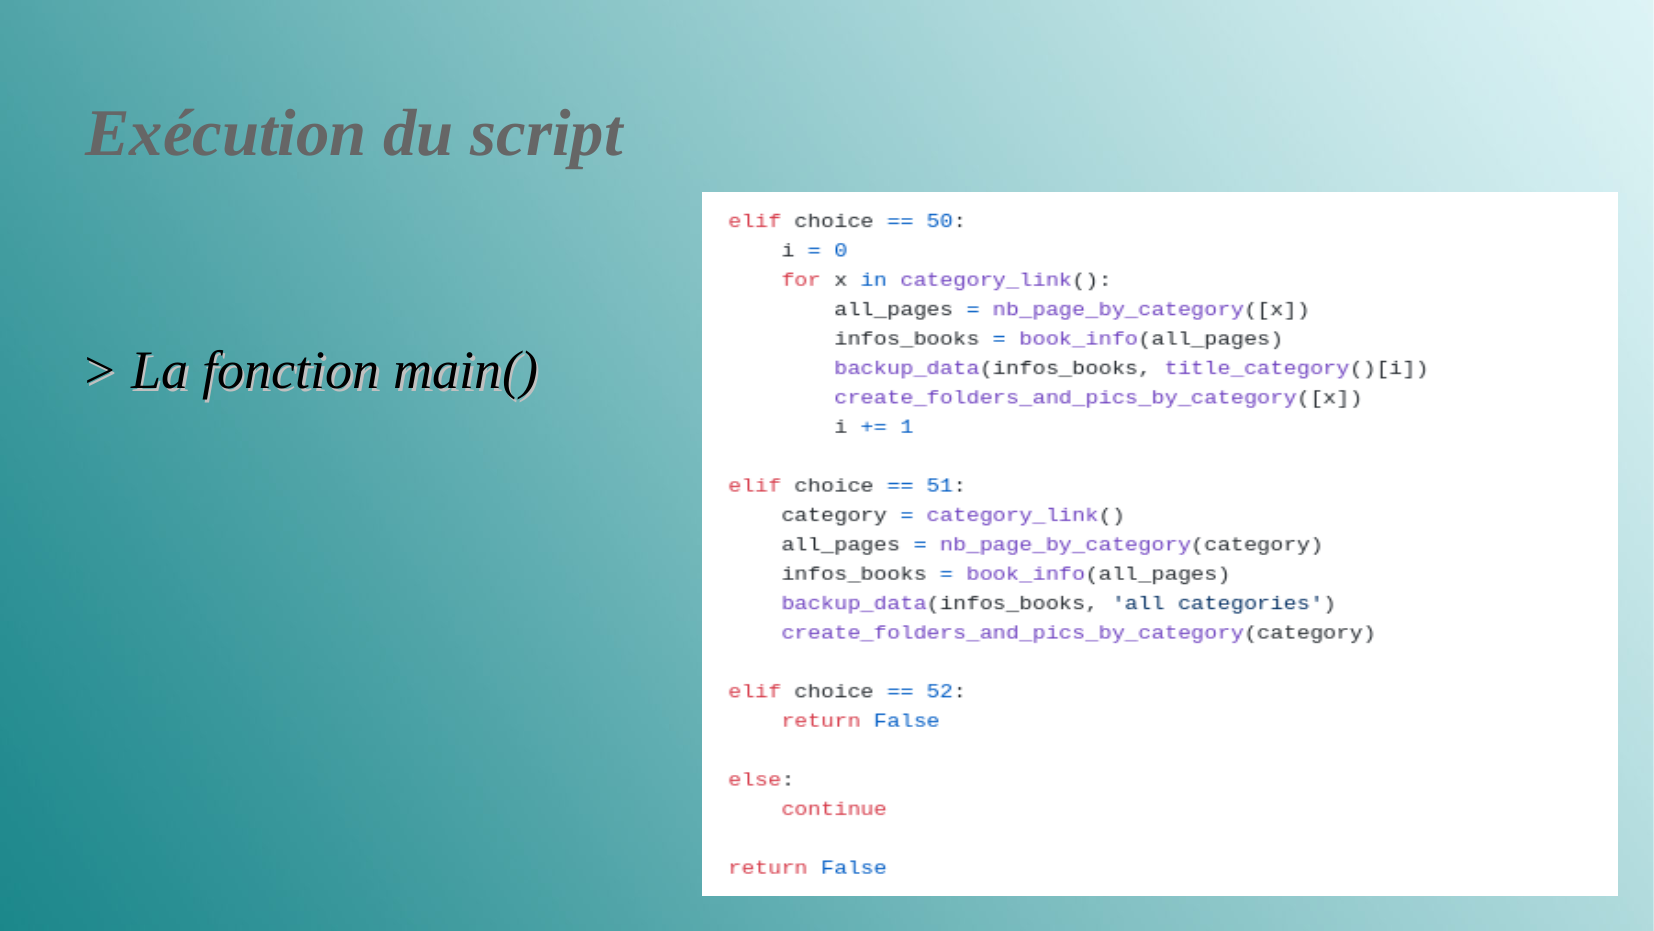

Exécution du script
# > La fonction main()